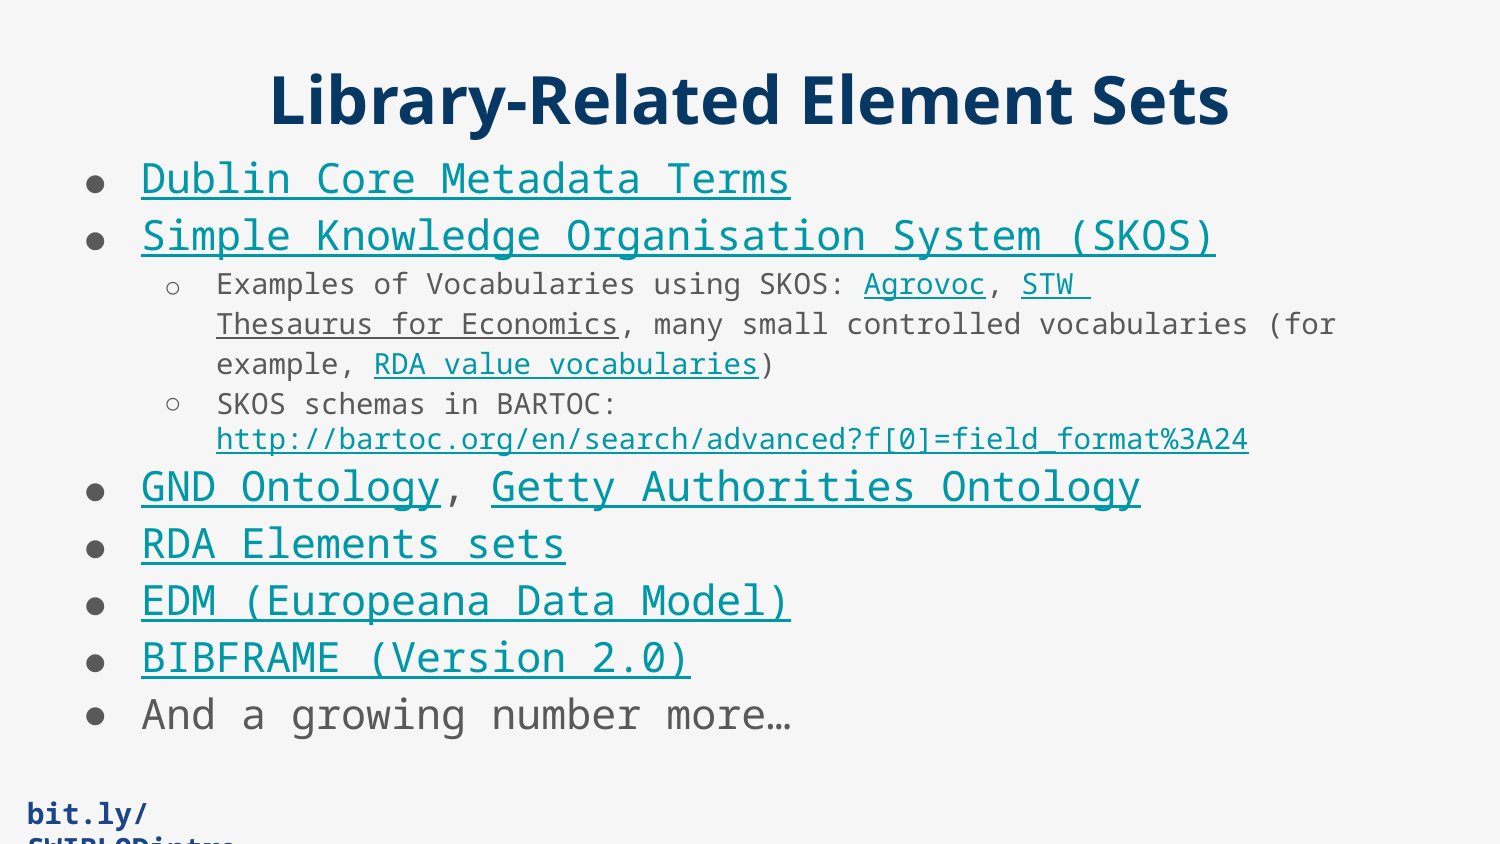

Library-Related Element Sets
# Dublin Core Metadata Terms
Simple Knowledge Organisation System (SKOS)
Examples of Vocabularies using SKOS: Agrovoc, STW Thesaurus for Economics, many small controlled vocabularies (for example, RDA value vocabularies)
SKOS schemas in BARTOC: http://bartoc.org/en/search/advanced?f[0]=field_format%3A24
GND Ontology, Getty Authorities Ontology
RDA Elements sets
EDM (Europeana Data Model)
BIBFRAME (Version 2.0)
And a growing number more…